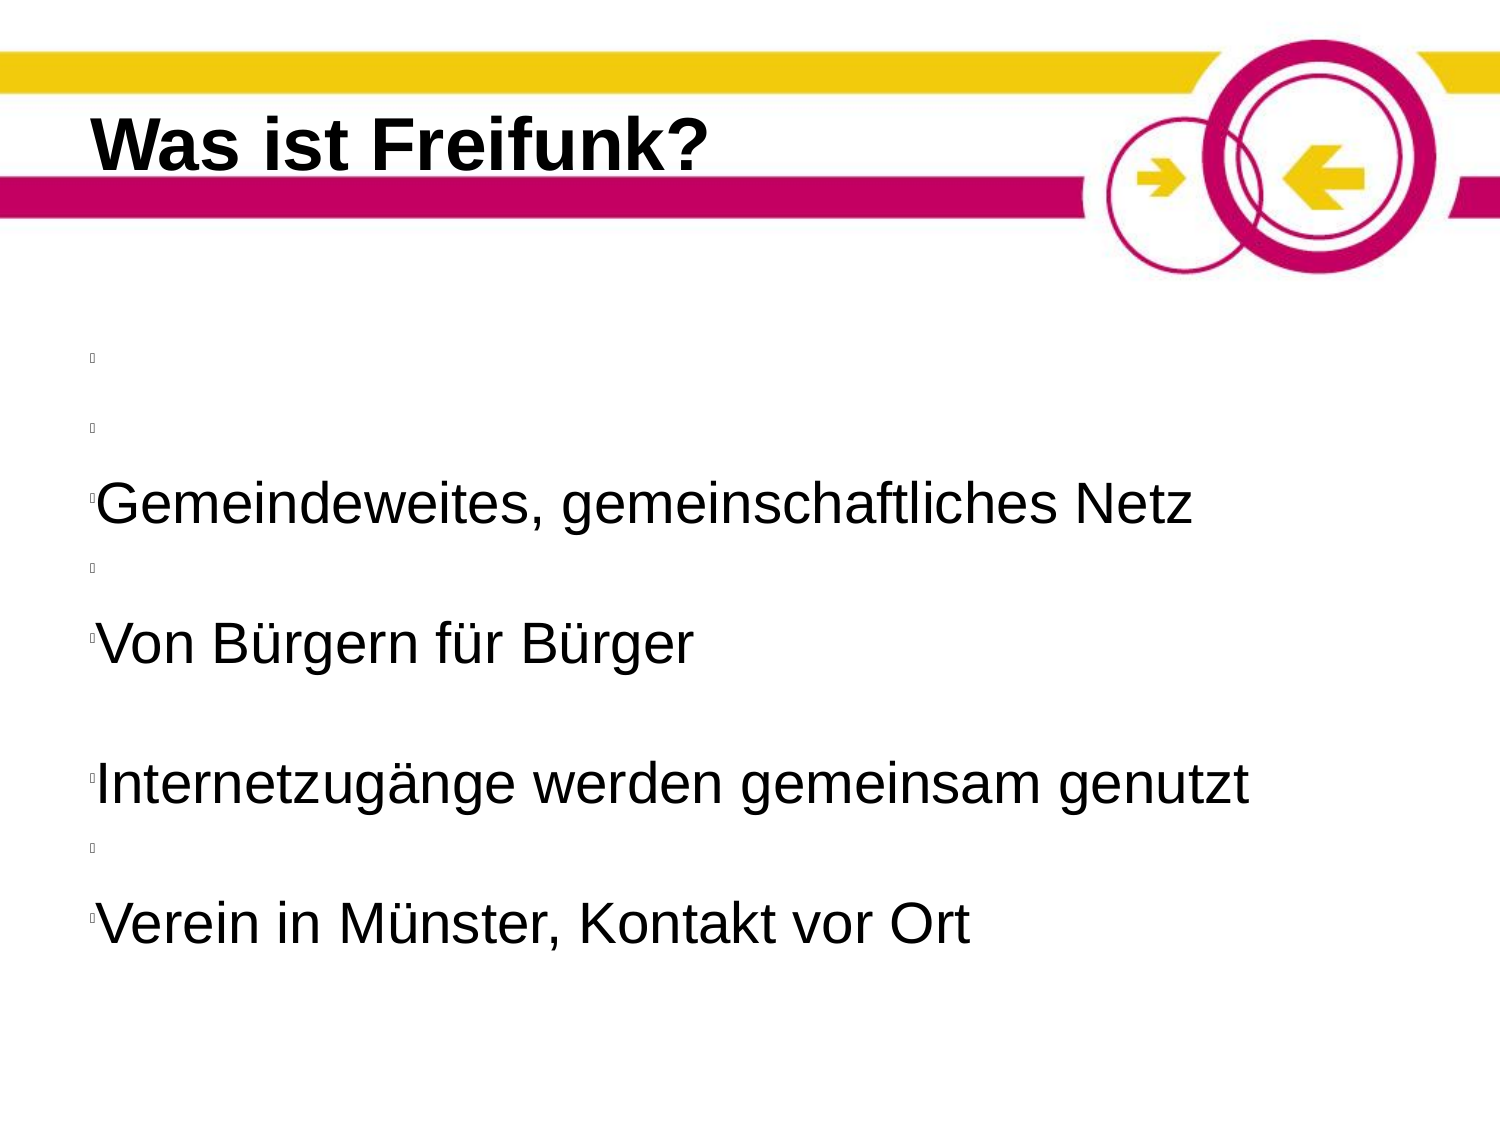

Was ist Freifunk?
Gemeindeweites, gemeinschaftliches Netz
Von Bürgern für Bürger
Internetzugänge werden gemeinsam genutzt
Verein in Münster, Kontakt vor Ort